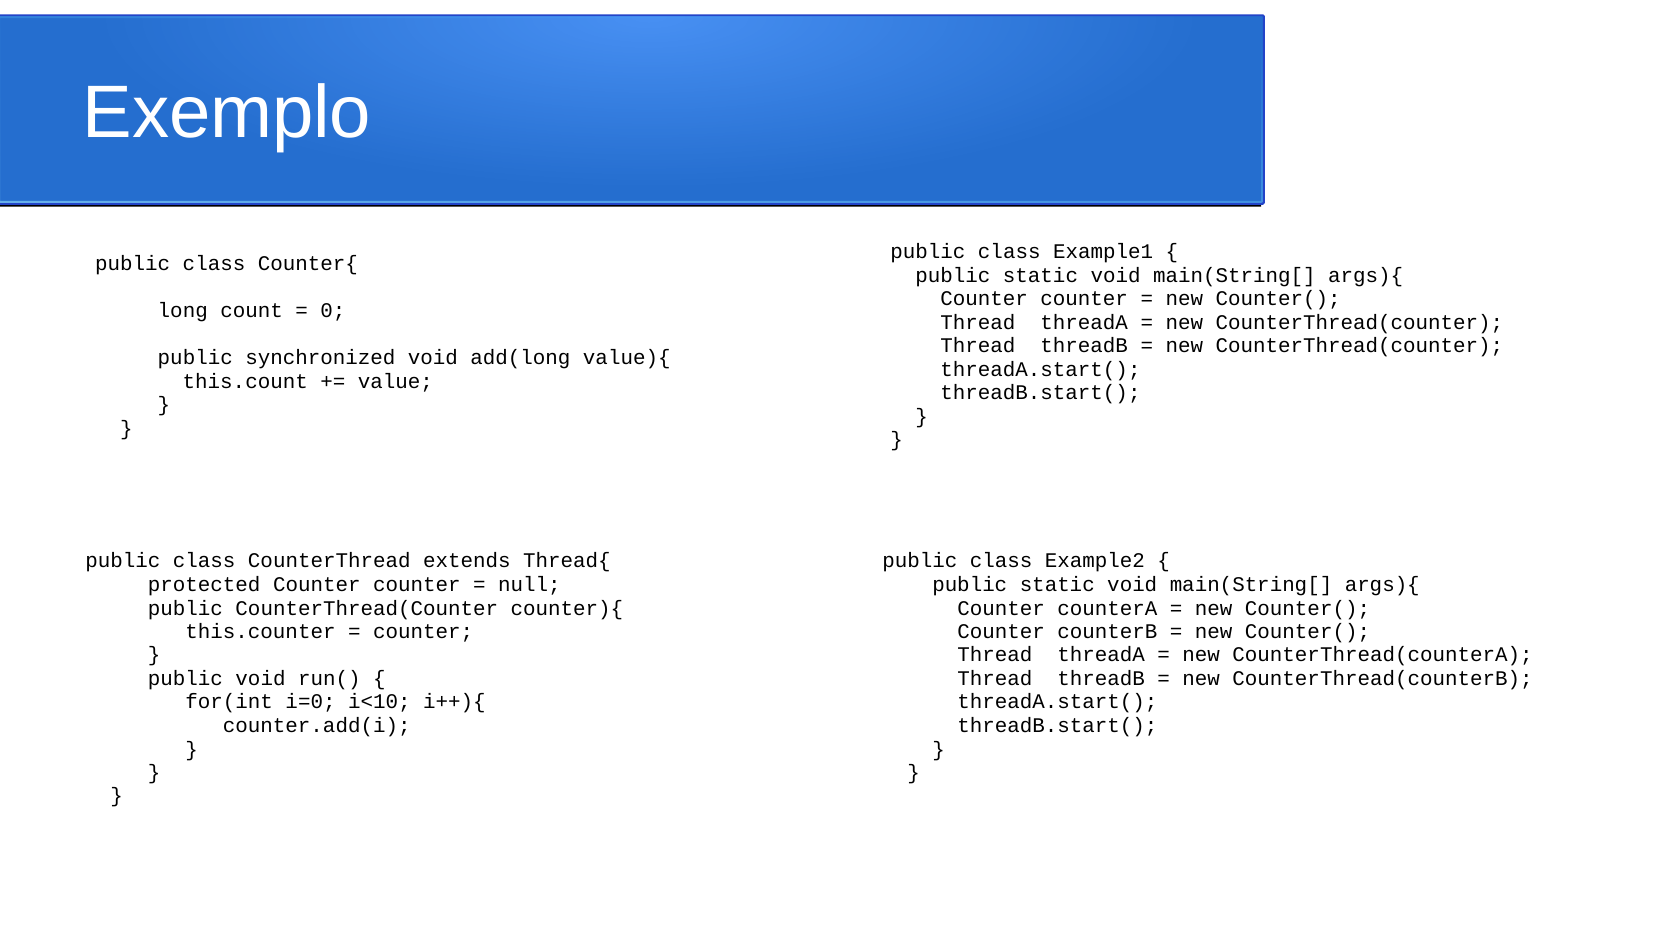

# Exemplo
 public class Example1 {
 public static void main(String[] args){
 Counter counter = new Counter();
 Thread threadA = new CounterThread(counter);
 Thread threadB = new CounterThread(counter);
 threadA.start();
 threadB.start();
 }
 }
public class Counter{
 long count = 0;
 public synchronized void add(long value){
 this.count += value;
 }
 }
public class CounterThread extends Thread{
 protected Counter counter = null;
 public CounterThread(Counter counter){
 this.counter = counter;
 }
 public void run() {
 for(int i=0; i<10; i++){
 counter.add(i);
 }
 }
 }
public class Example2 {
 public static void main(String[] args){
 Counter counterA = new Counter();
 Counter counterB = new Counter();
 Thread threadA = new CounterThread(counterA);
 Thread threadB = new CounterThread(counterB);
 threadA.start();
 threadB.start();
 }
 }